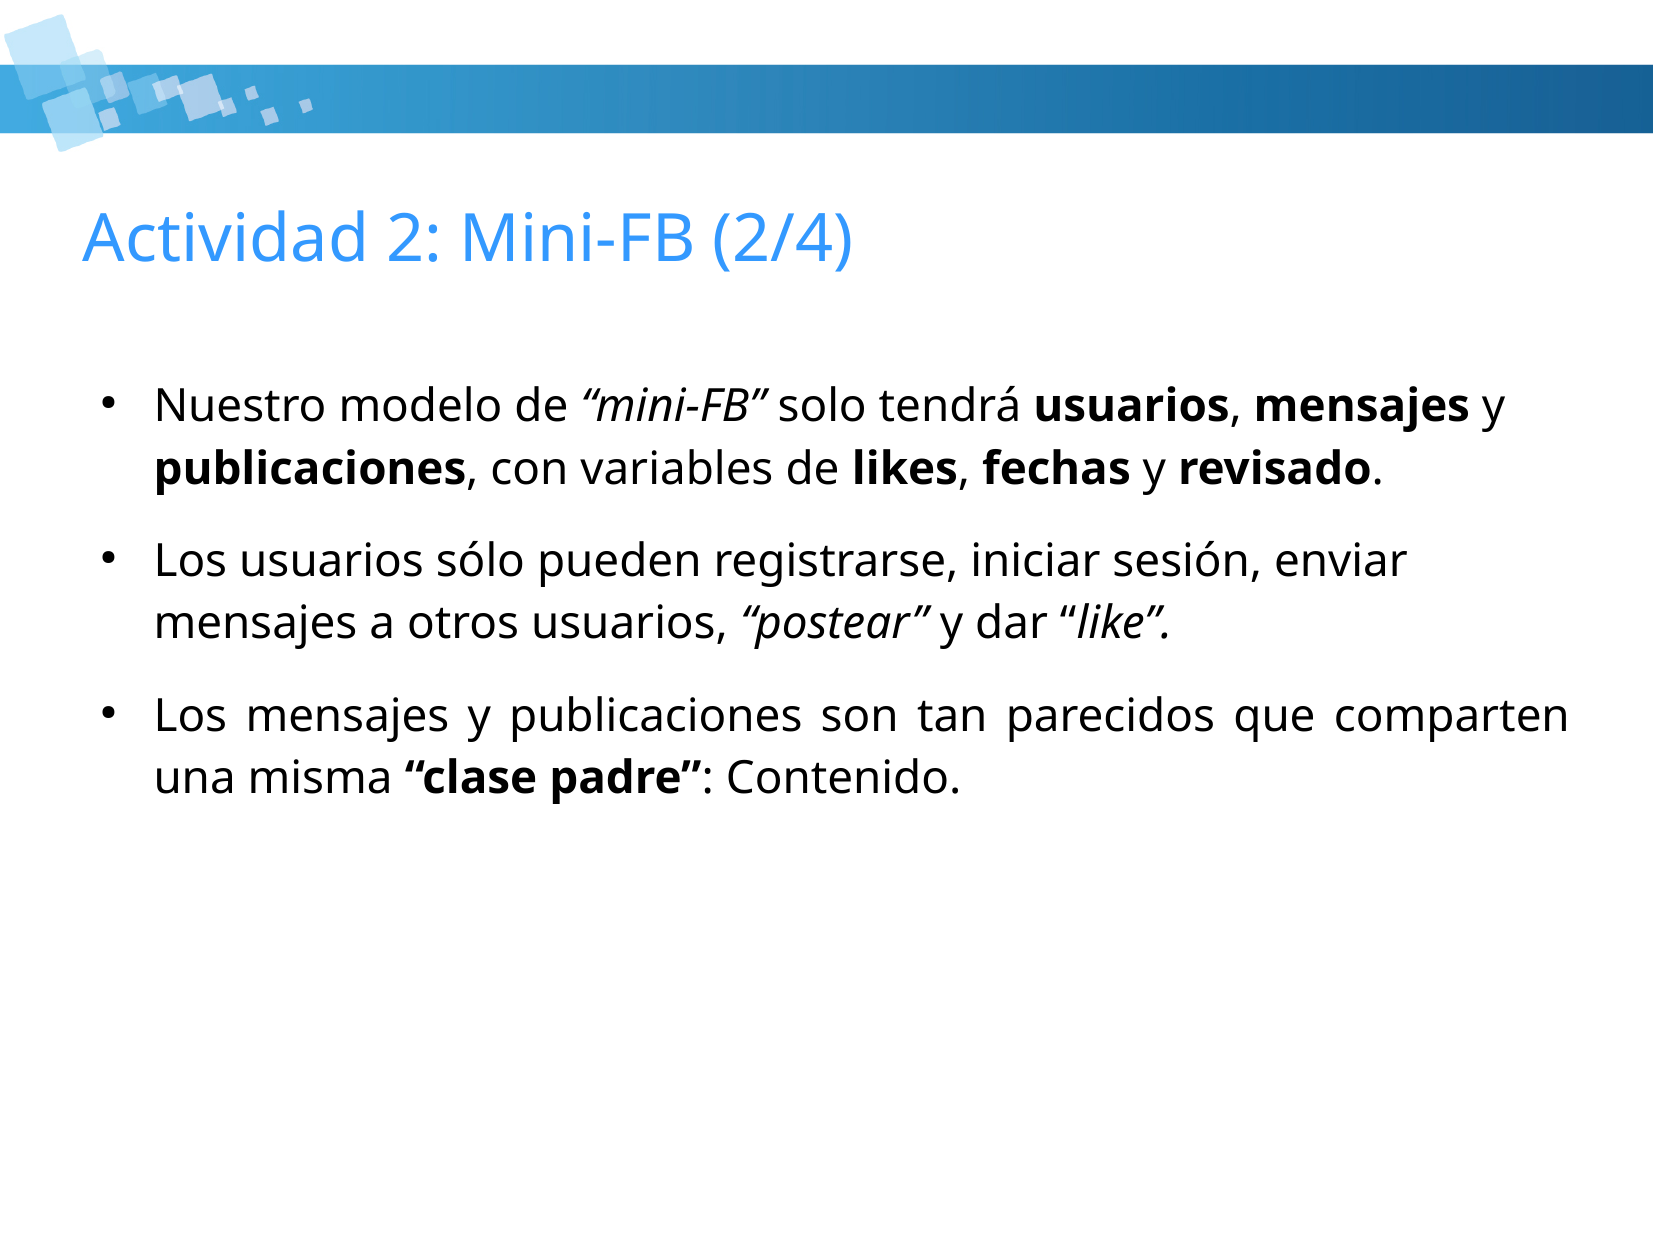

# Actividad 2: Mini-FB (2/4)
Nuestro modelo de “mini-FB” solo tendrá usuarios, mensajes y publicaciones, con variables de likes, fechas y revisado.
Los usuarios sólo pueden registrarse, iniciar sesión, enviar mensajes a otros usuarios, “postear” y dar “like”.
Los mensajes y publicaciones son tan parecidos que comparten una misma “clase padre”: Contenido.